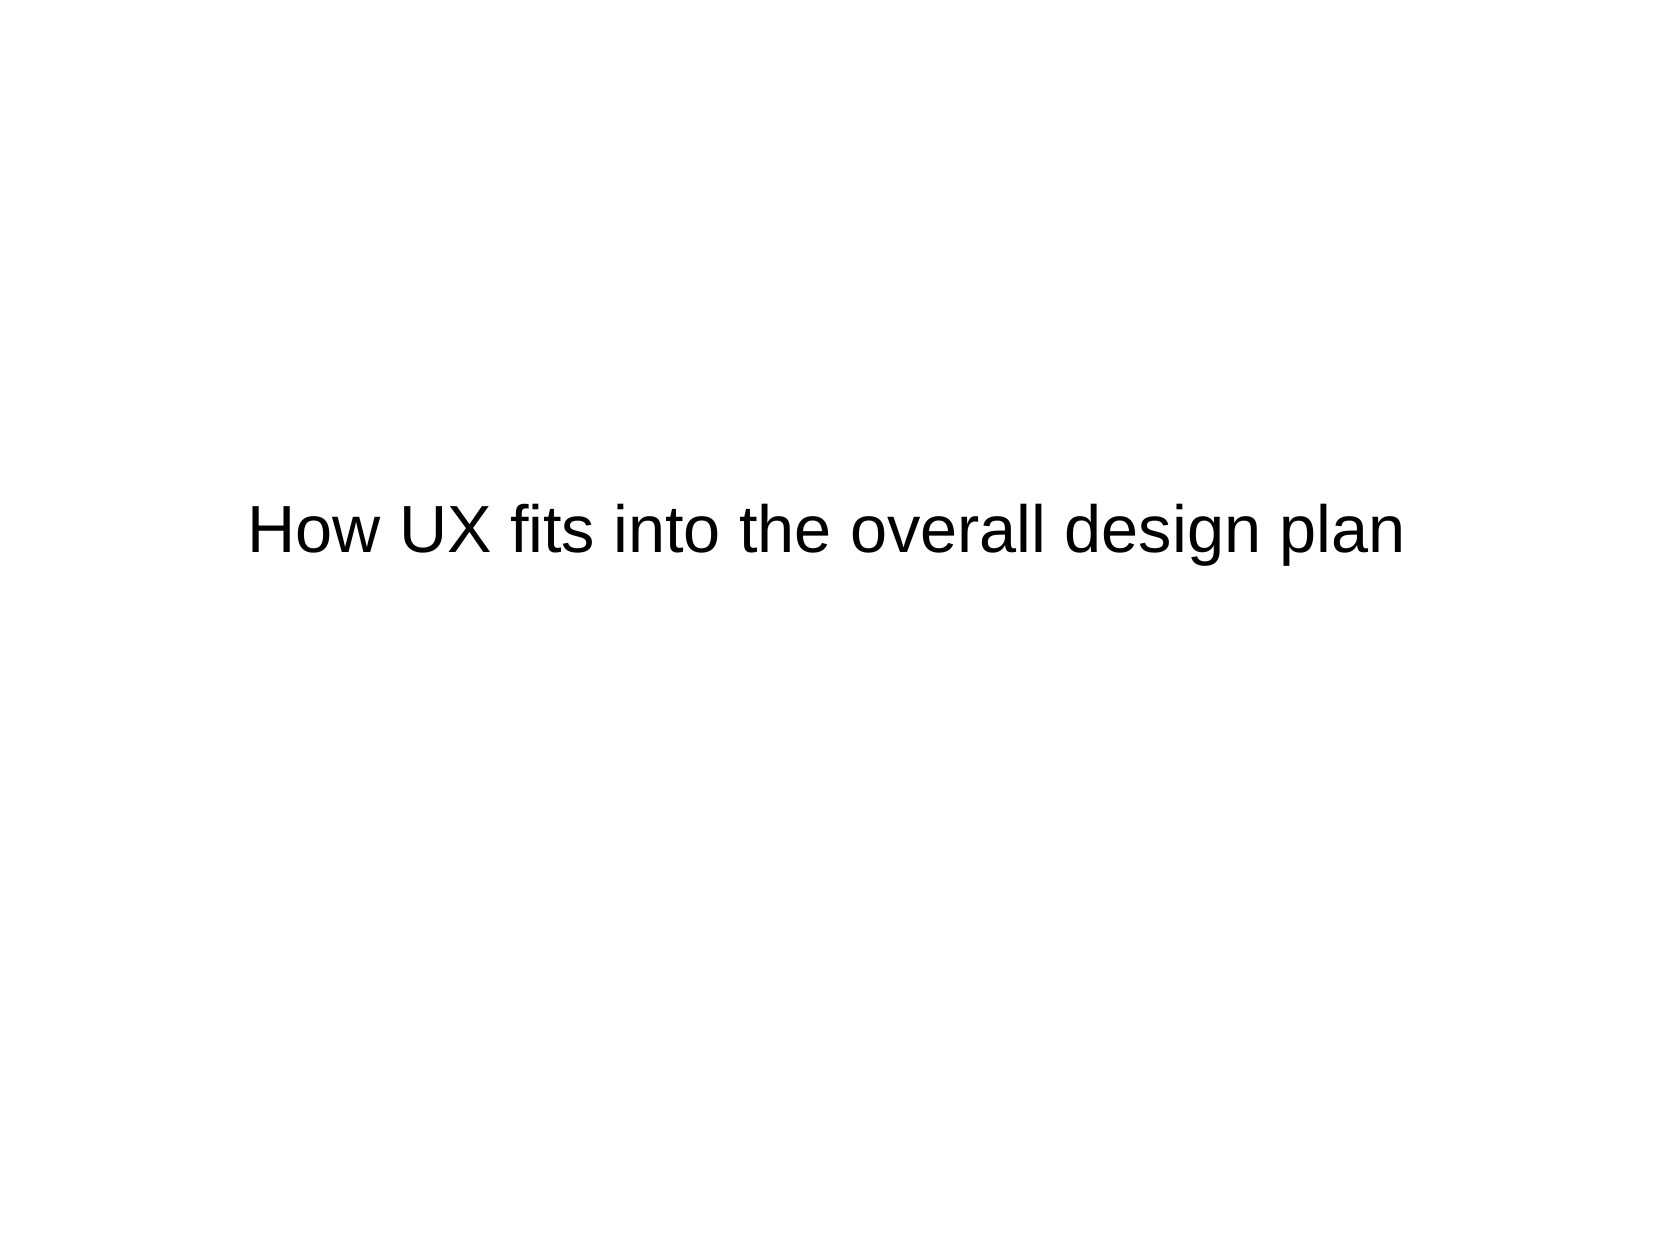

# How UX fits into the overall design plan